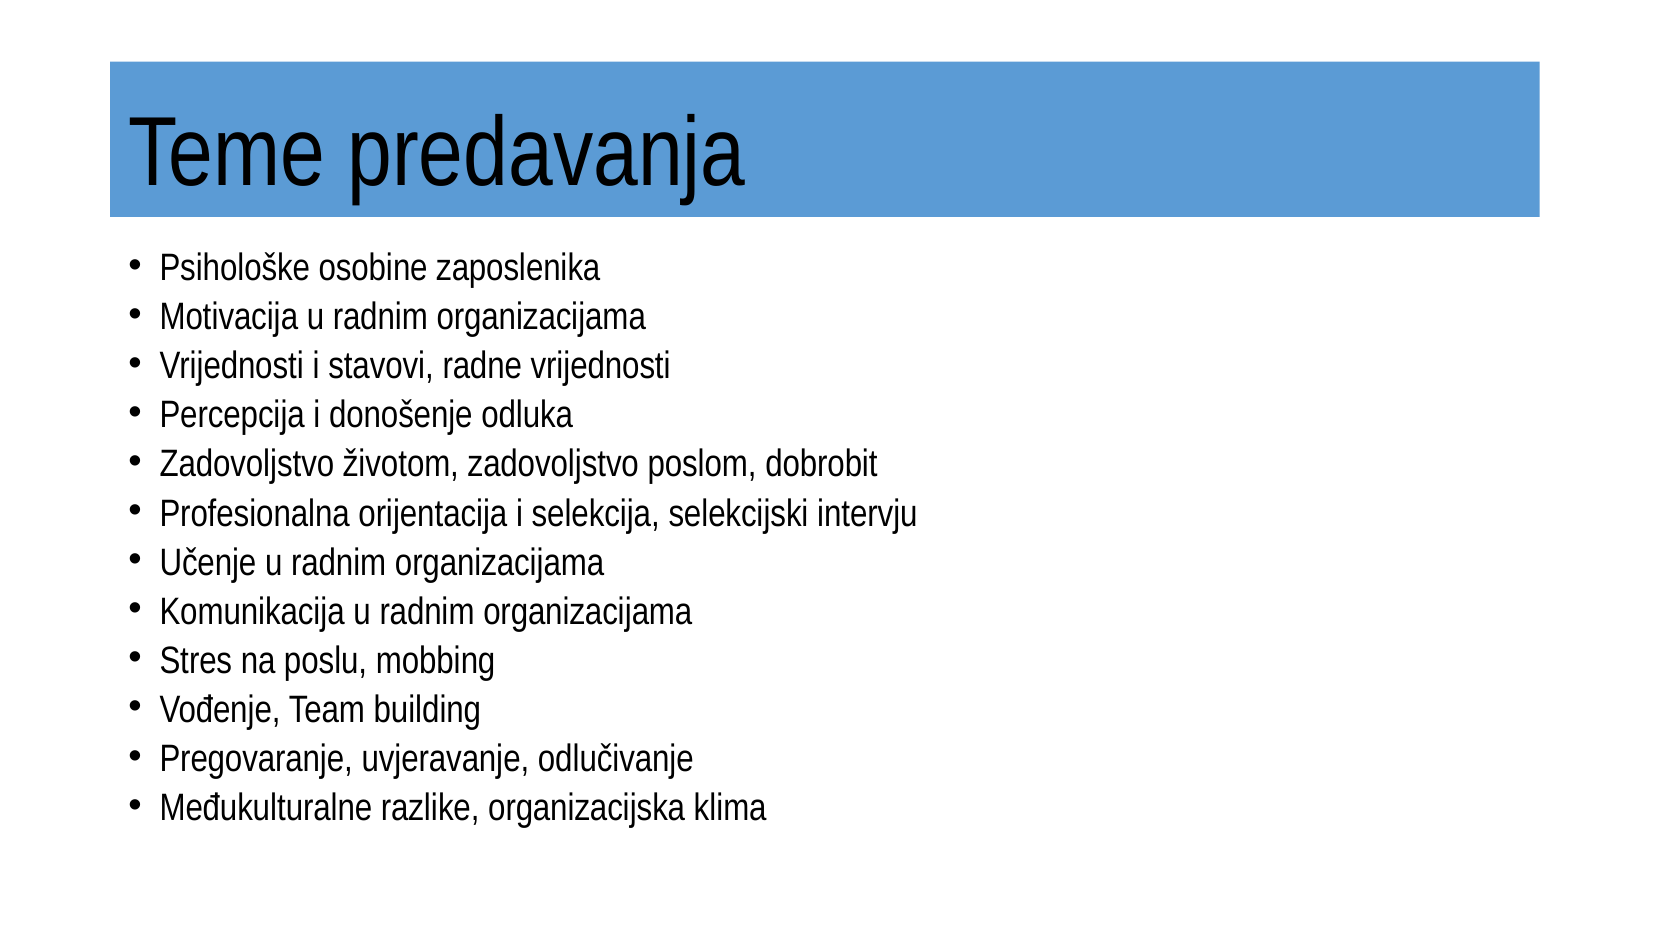

# Teme predavanja
Psihološke osobine zaposlenika
Motivacija u radnim organizacijama
Vrijednosti i stavovi, radne vrijednosti
Percepcija i donošenje odluka
Zadovoljstvo životom, zadovoljstvo poslom, dobrobit
Profesionalna orijentacija i selekcija, selekcijski intervju
Učenje u radnim organizacijama
Komunikacija u radnim organizacijama
Stres na poslu, mobbing
Vođenje, Team building
Pregovaranje, uvjeravanje, odlučivanje
Međukulturalne razlike, organizacijska klima